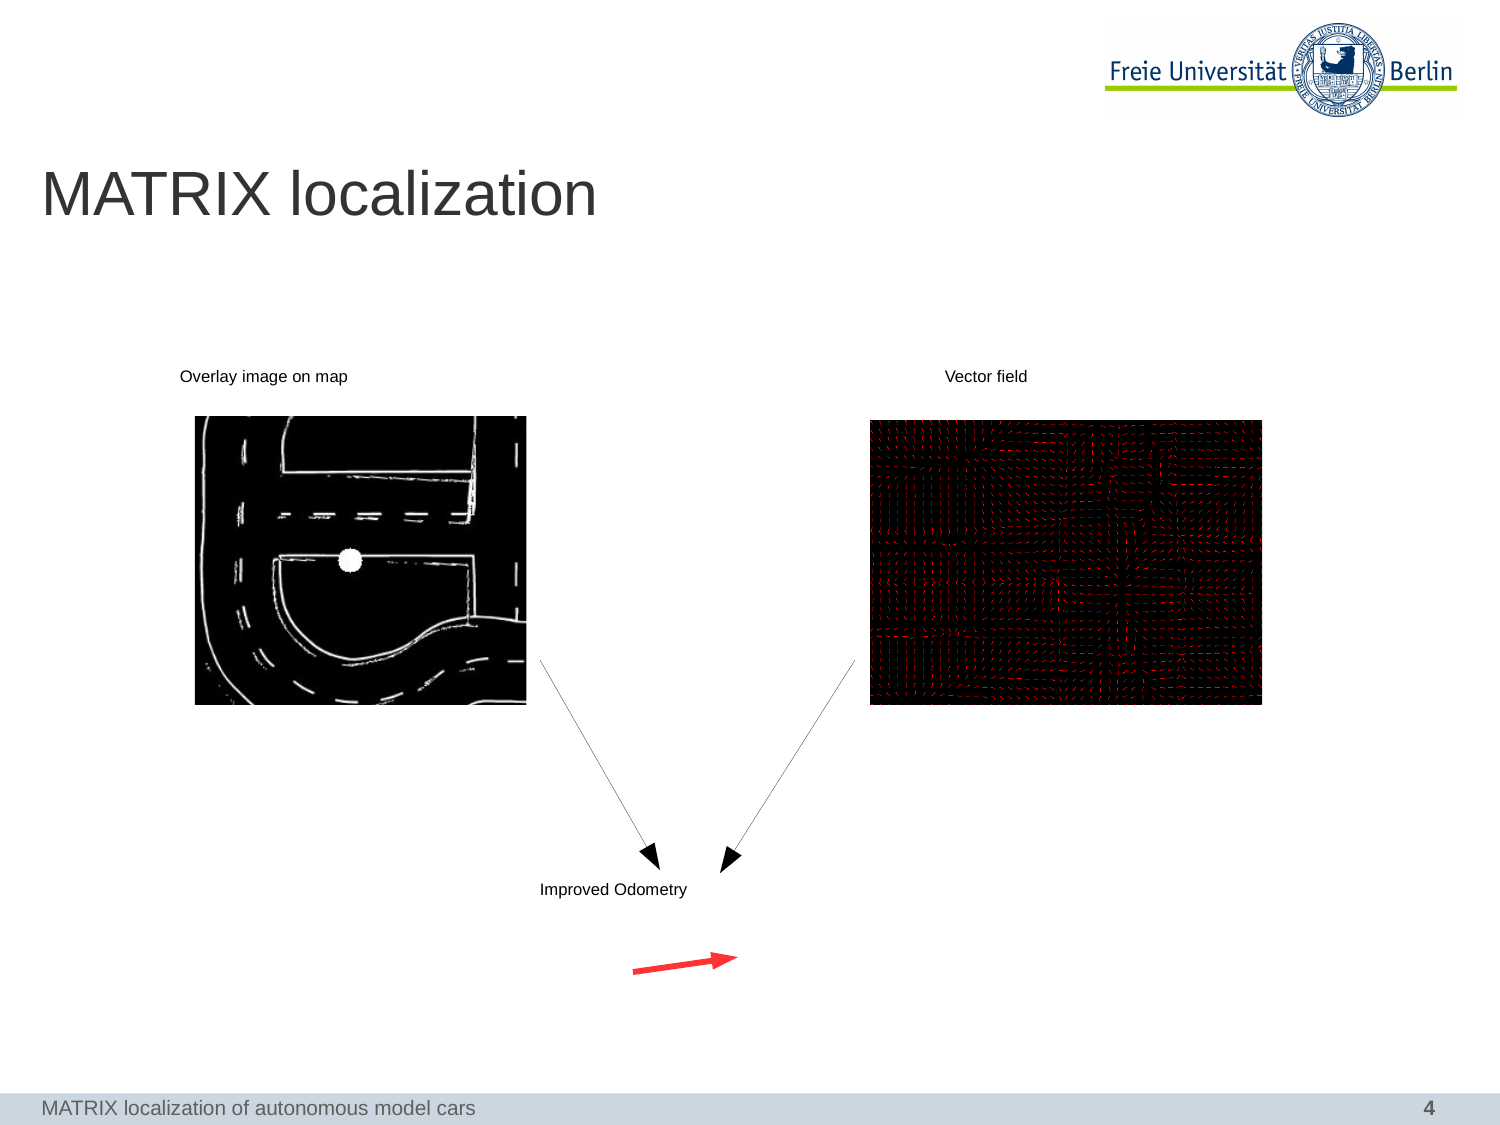

# MATRIX localization
Overlay image on map
Vector field
Improved Odometry
MATRIX localization of autonomous model cars